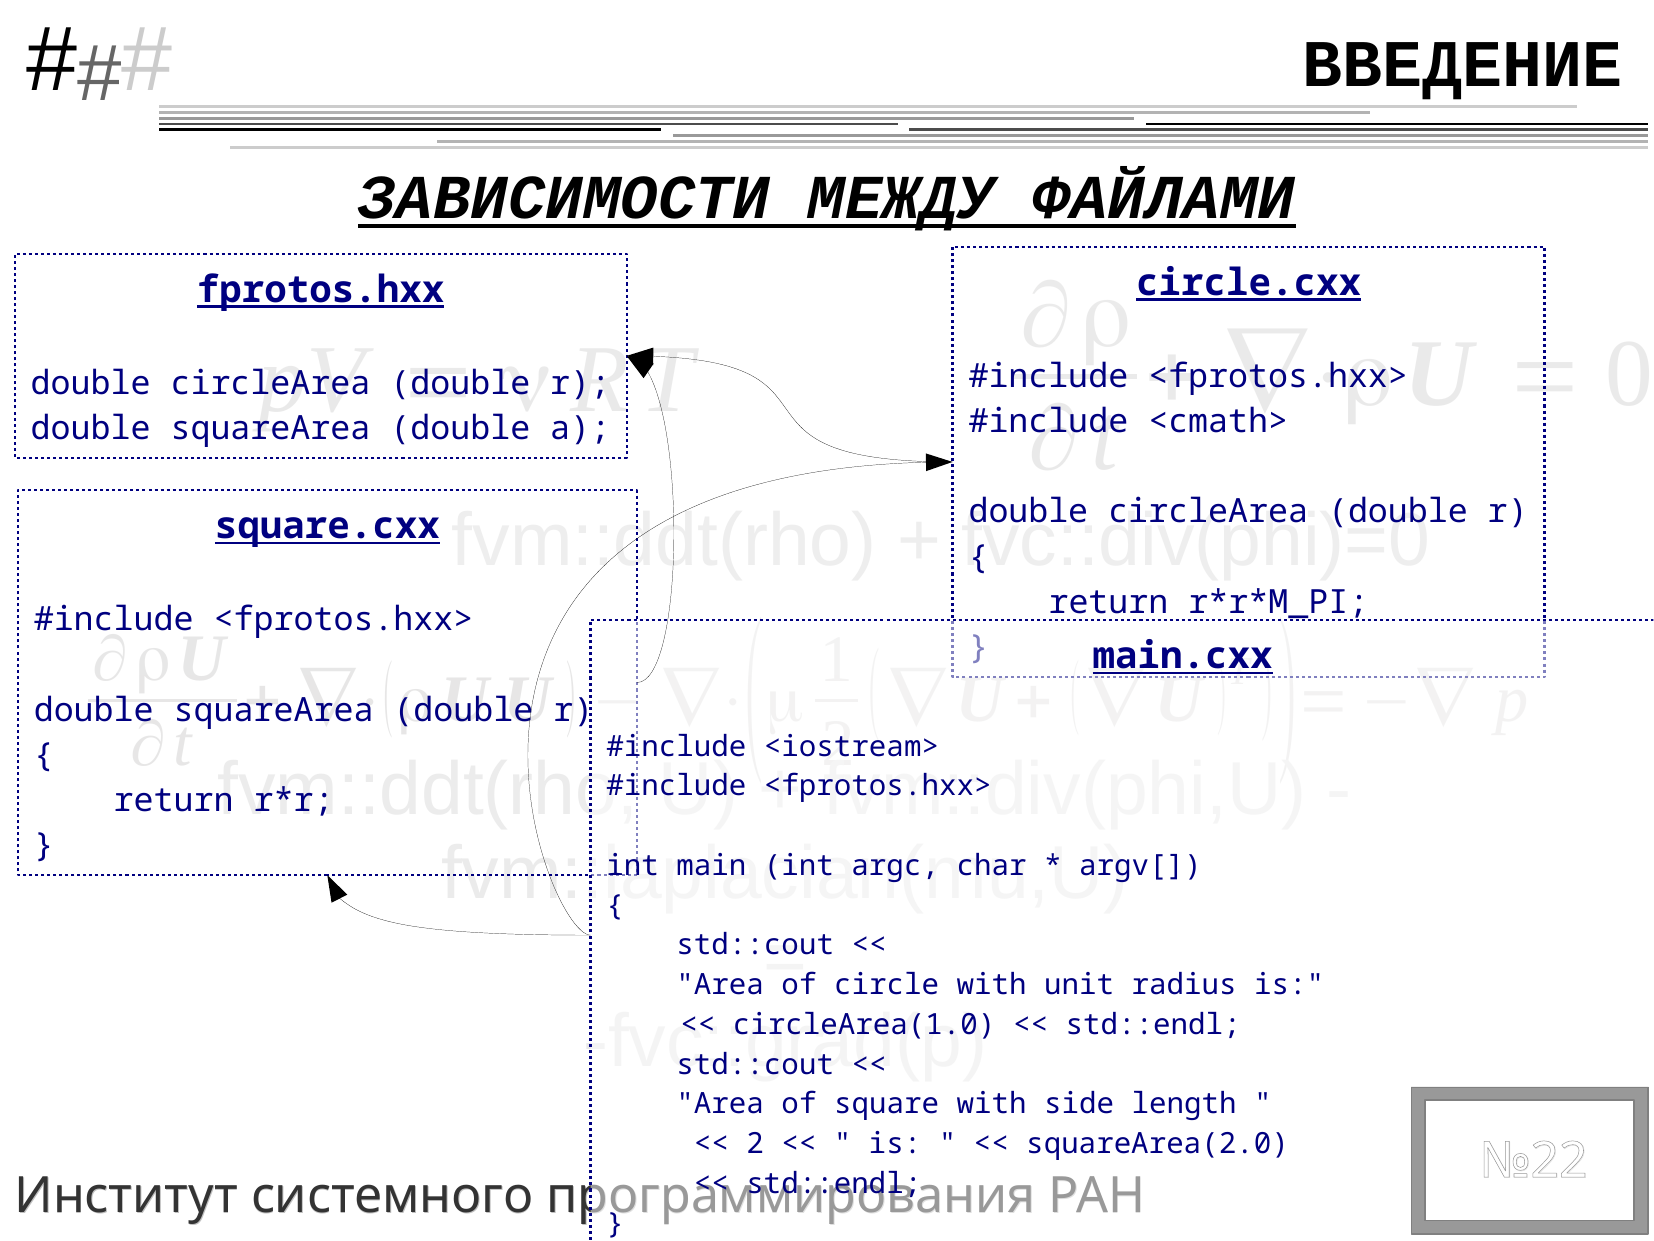

# ЗАВИСИМОСТИ МЕЖДУ ФАЙЛАМИ
circle.cxx
#include <fprotos.hxx>
#include <cmath>
double circleArea (double r)
{
 return r*r*M_PI;
}
fprotos.hxx
double circleArea (double r);
double squareArea (double a);
square.cxx
#include <fprotos.hxx>
double squareArea (double r)
{
 return r*r;
}
main.cxx
#include <iostream>
#include <fprotos.hxx>
int main (int argc, char * argv[])
{
 std::cout <<
 "Area of circle with unit radius is:"
	<< circleArea(1.0) << std::endl;
 std::cout <<
 "Area of square with side length "
 << 2 << " is: " << squareArea(2.0)
 << std::endl;
}